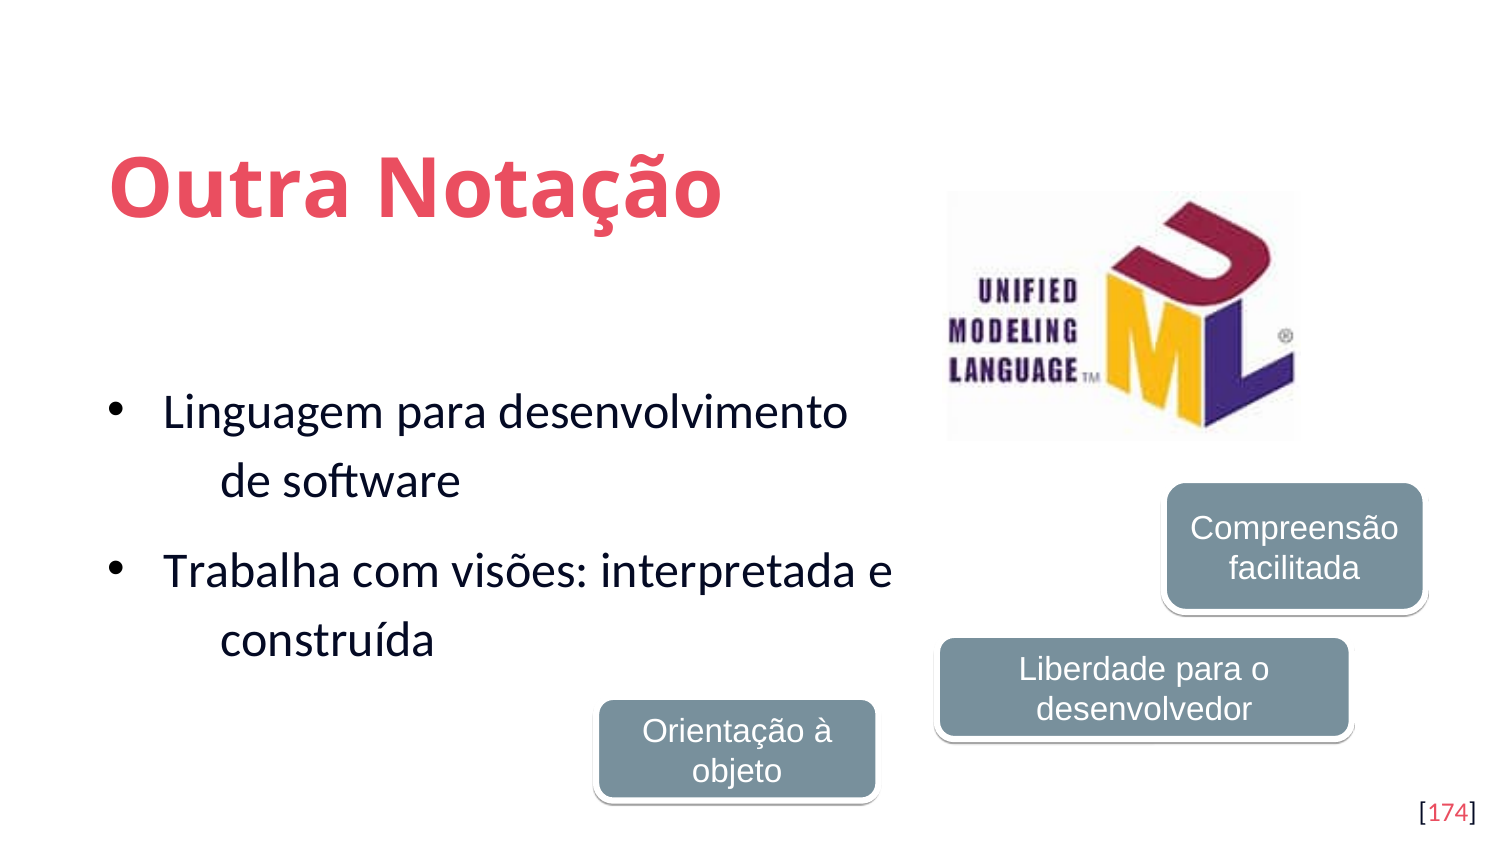

Outra Notação
Linguagem para desenvolvimento de software
Trabalha com visões: interpretada e construída
Compreensão facilitada
Liberdade para o desenvolvedor
Orientação à objeto